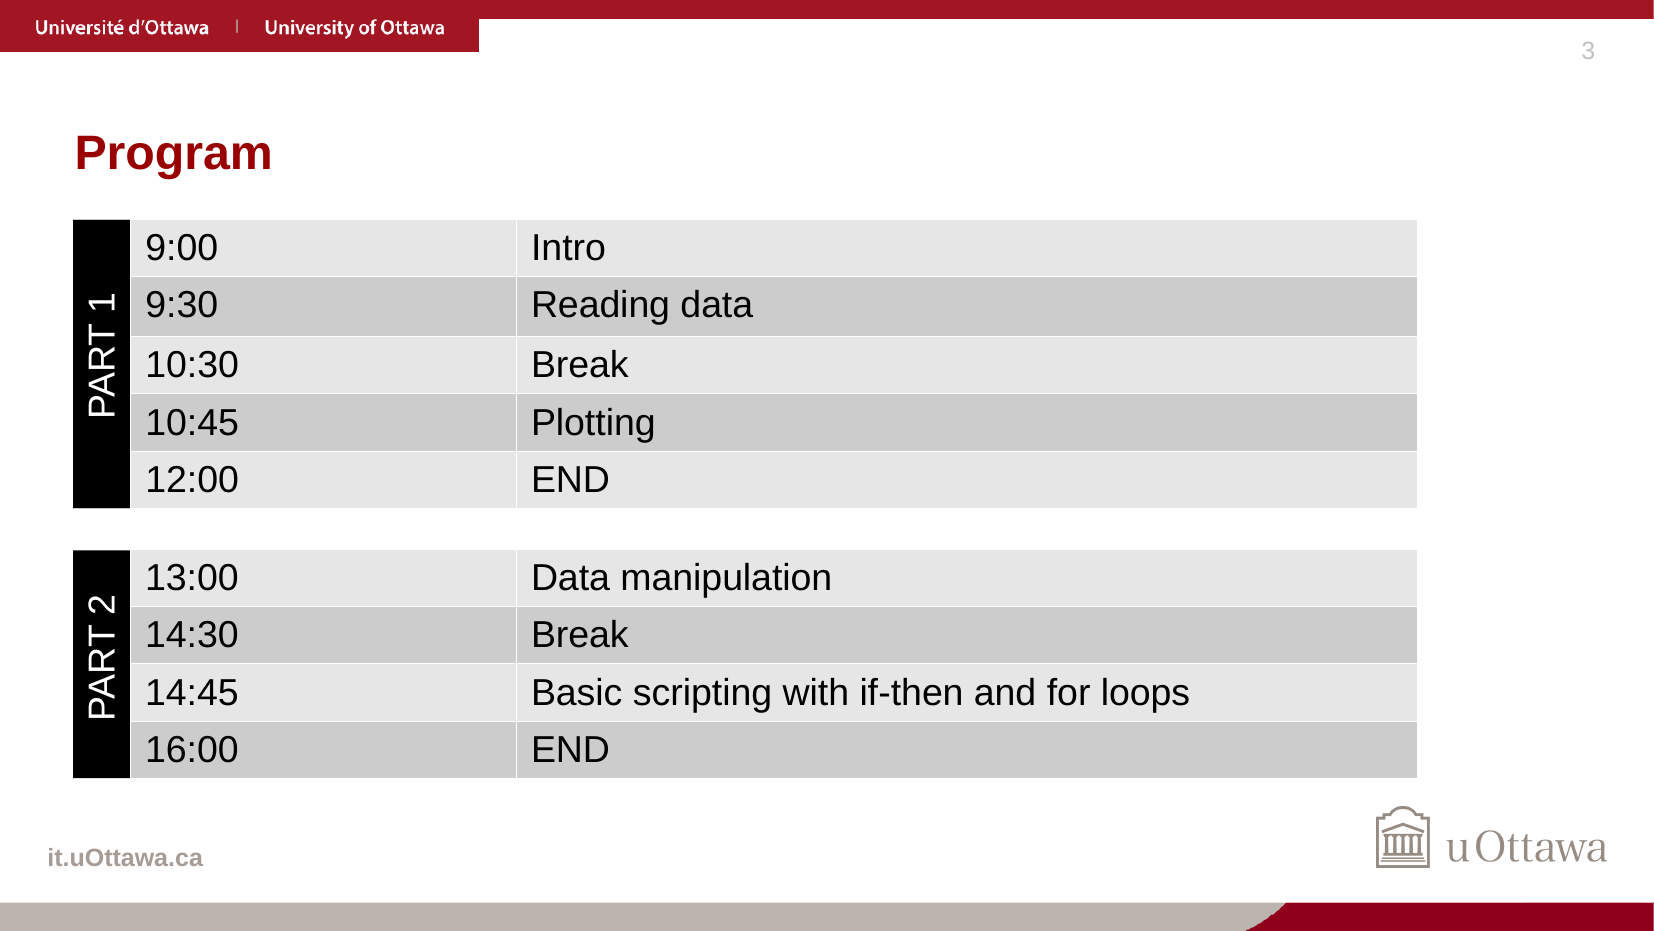

# Program
| 9:00 | Intro |
| --- | --- |
| 9:30 | Reading data |
| 10:30 | Break |
| 10:45 | Plotting |
| 12:00 | END |
 DAY 1
 PART 1
| 13:00 | Data manipulation |
| --- | --- |
| 14:30 | Break |
| 14:45 | Basic scripting with if-then and for loops |
| 16:00 | END |
 PART 2